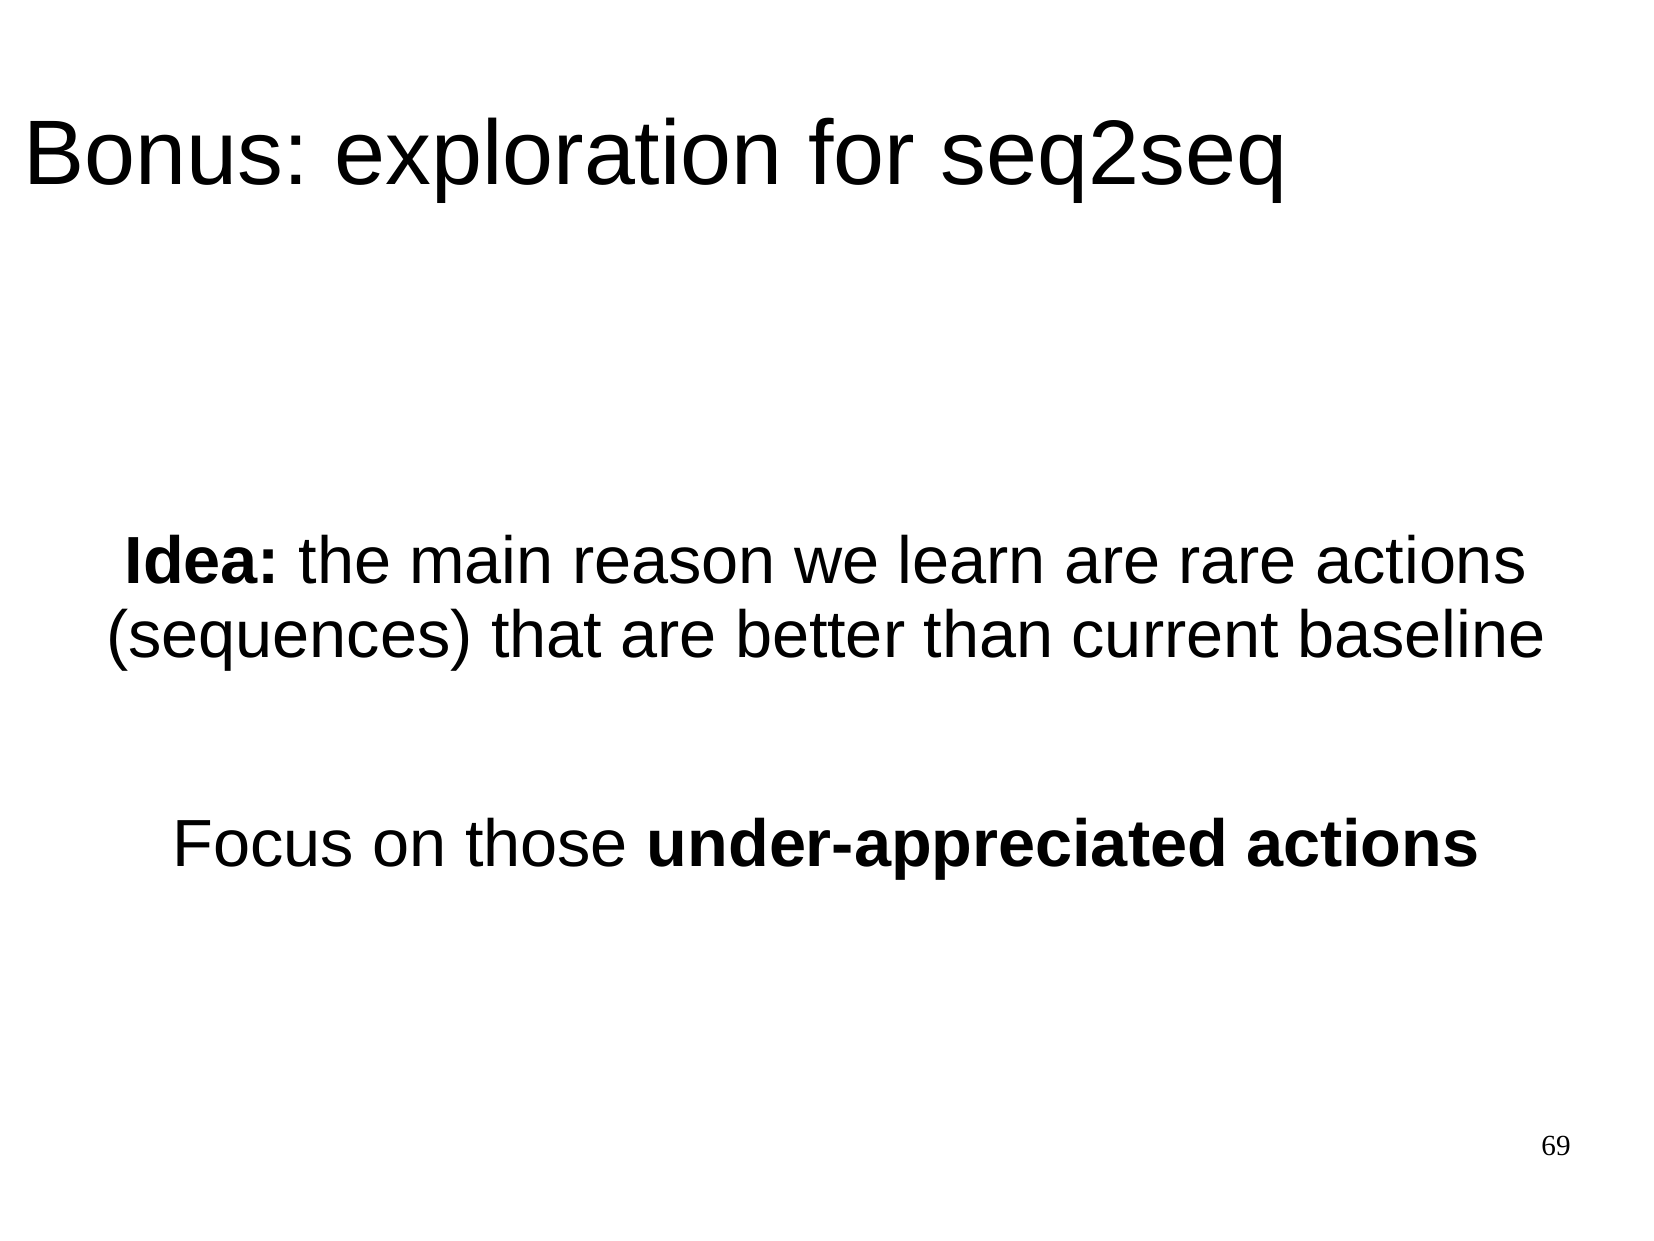

# Bonus: exploration for seq2seq
Idea: the main reason we learn are rare actions (sequences) that are better than current baseline
Focus on those under-appreciated actions
69